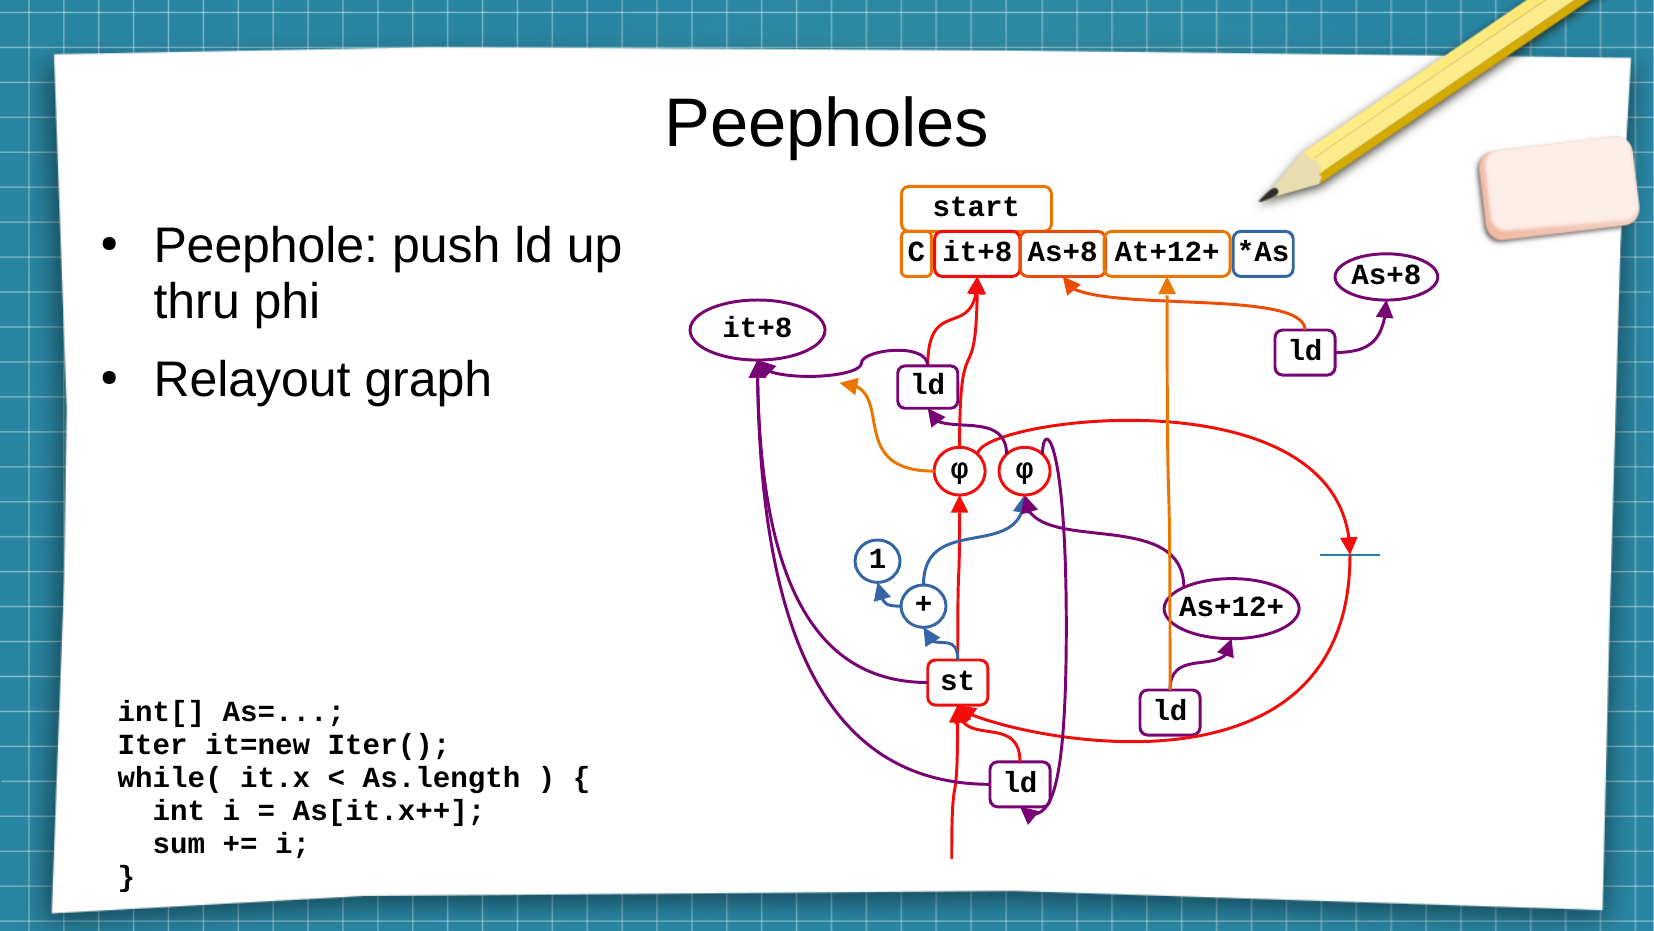

Peepholes
start
# Peephole: push ld up thru phi
Relayout graph
C
it+8
At+12+
*As
As+8
As+8
it+8
ld
ld
φ
φ
1
As+12+
+
st
int[] As=...;
Iter it=new Iter();
while( it.x < As.length ) {
 int i = As[it.x++];
 sum += i;
}
ld
ld